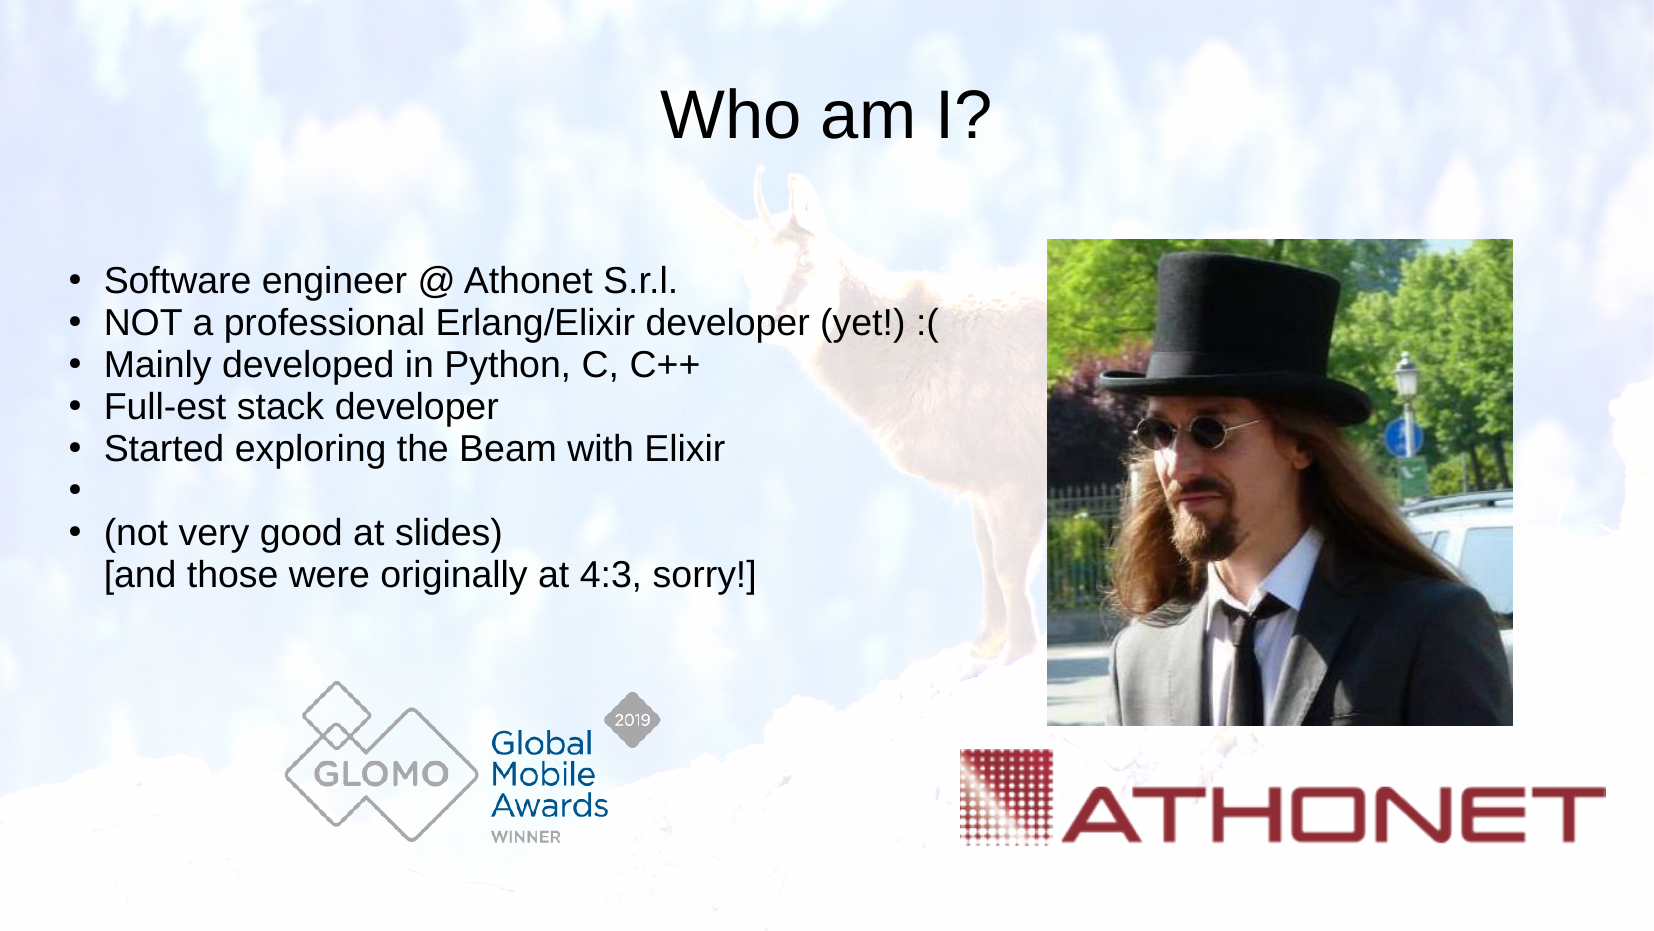

# Who am I?
Software engineer @ Athonet S.r.l.
NOT a professional Erlang/Elixir developer (yet!) :(
Mainly developed in Python, C, C++
Full-est stack developer
Started exploring the Beam with Elixir
(not very good at slides)
[and those were originally at 4:3, sorry!]